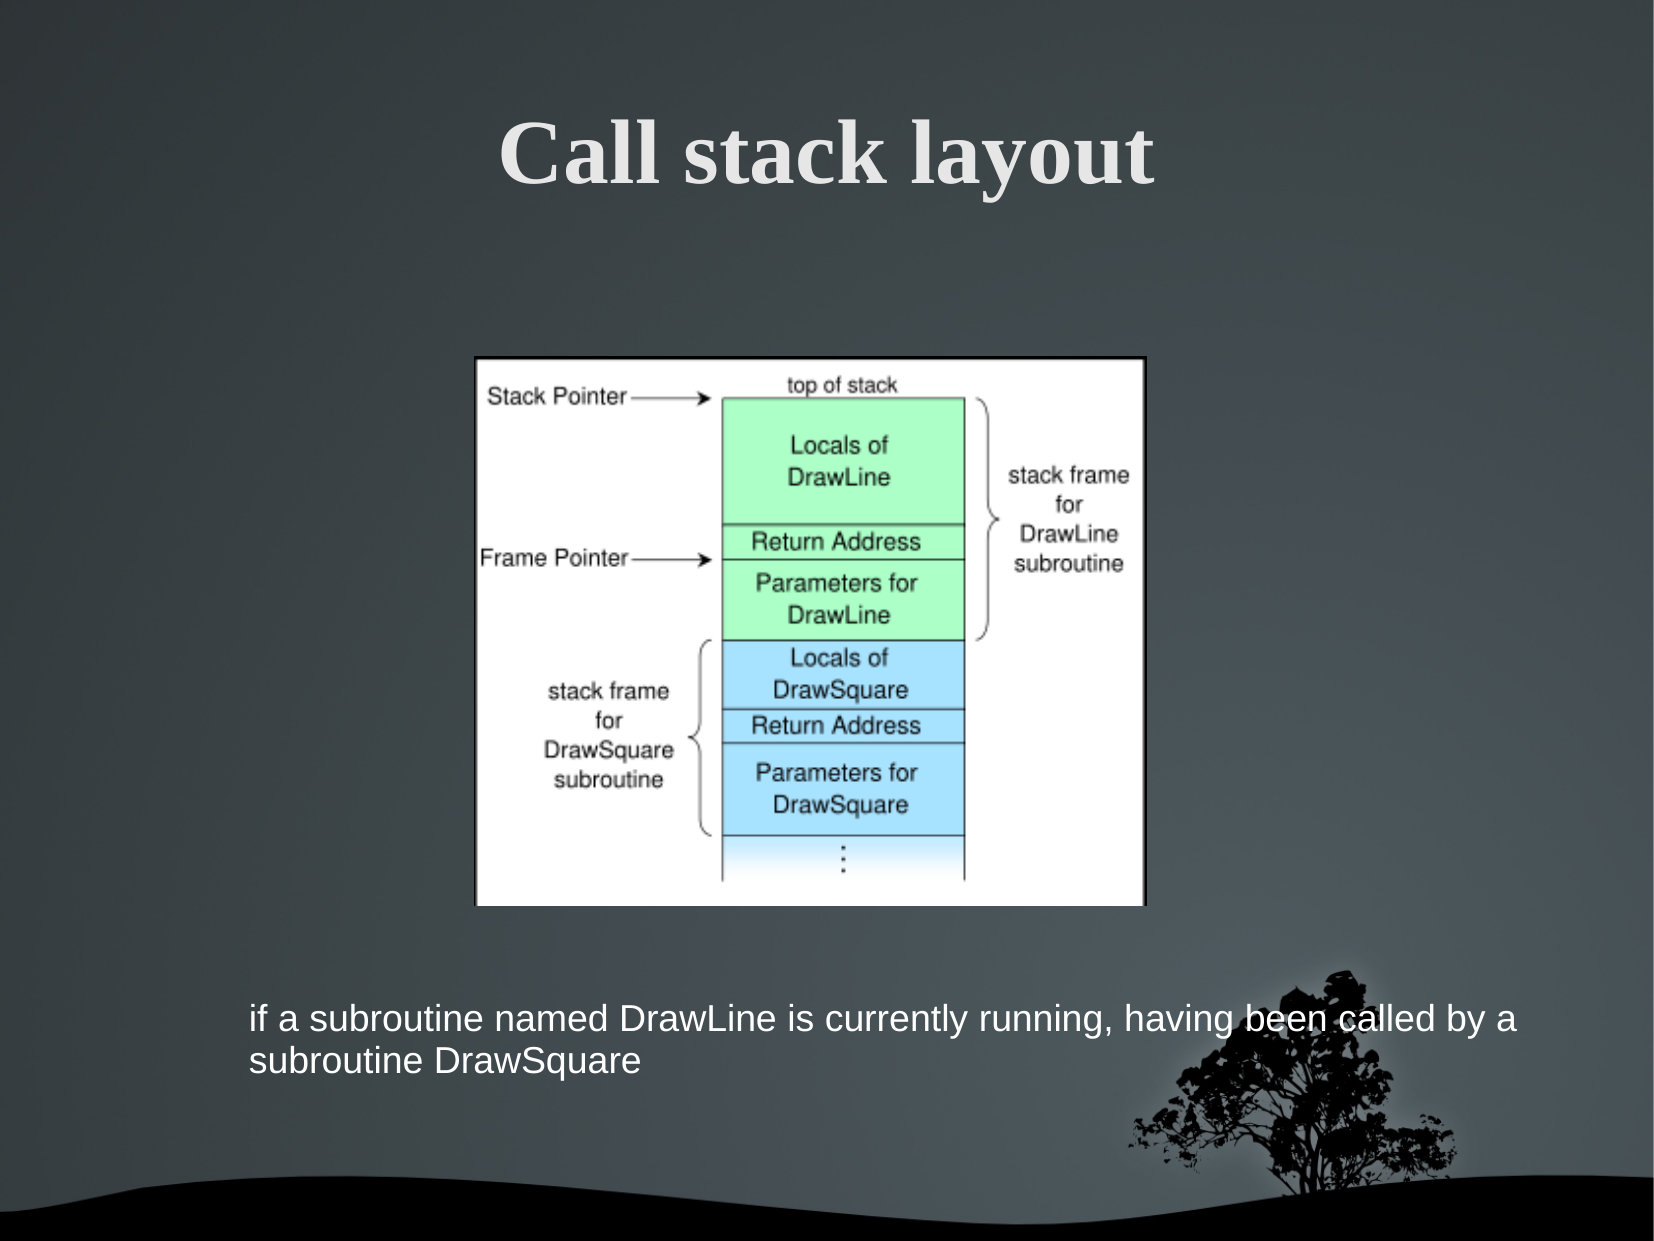

# Call stack layout
if a subroutine named DrawLine is currently running, having been called by a subroutine DrawSquare